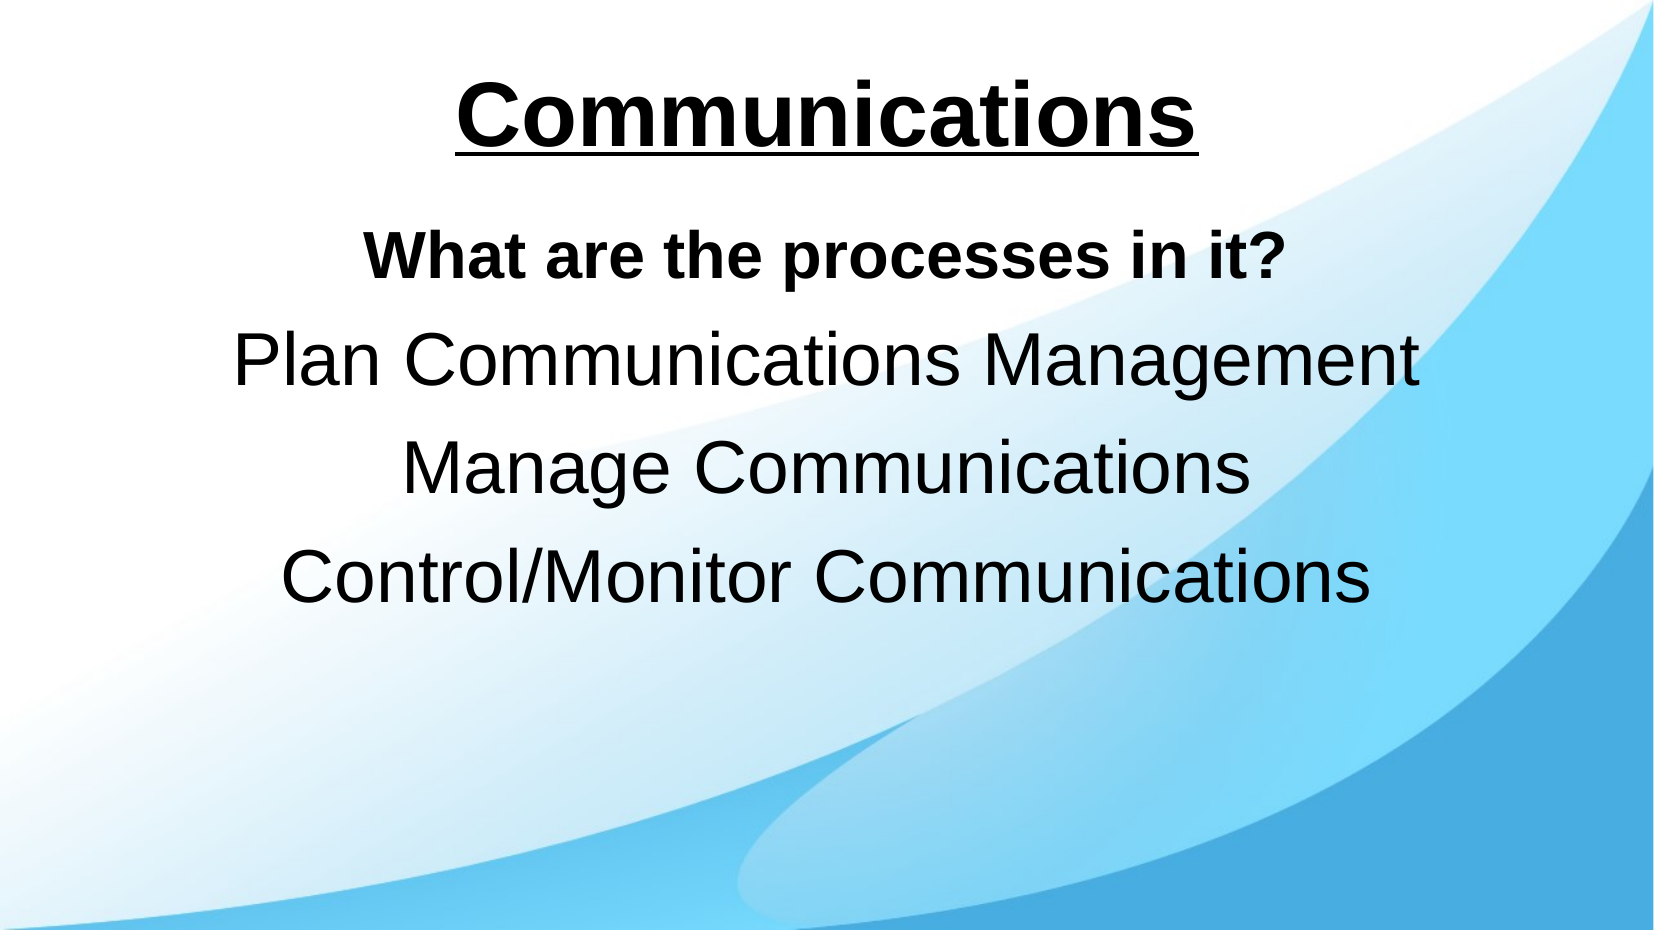

# Communications
What are the processes in it?
Plan Communications Management
Manage Communications
Control/Monitor Communications